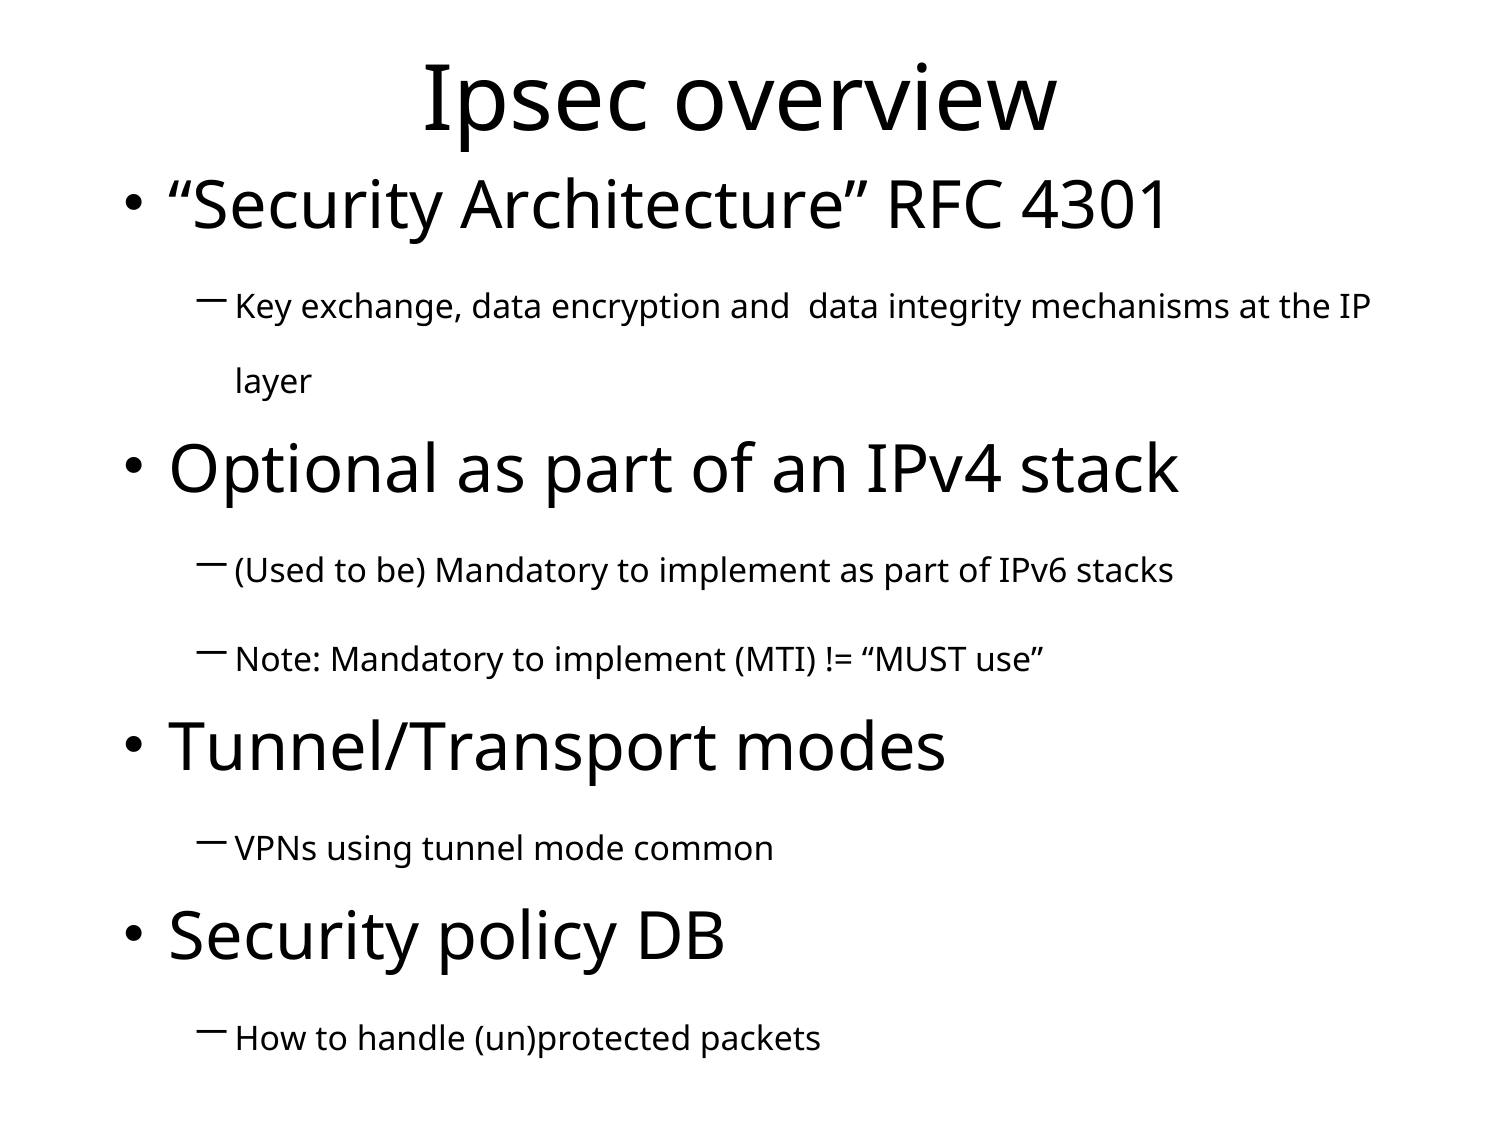

Ipsec overview
“Security Architecture” RFC 4301
Key exchange, data encryption and data integrity mechanisms at the IP layer
Optional as part of an IPv4 stack
(Used to be) Mandatory to implement as part of IPv6 stacks
Note: Mandatory to implement (MTI) != “MUST use”
Tunnel/Transport modes
VPNs using tunnel mode common
Security policy DB
How to handle (un)protected packets